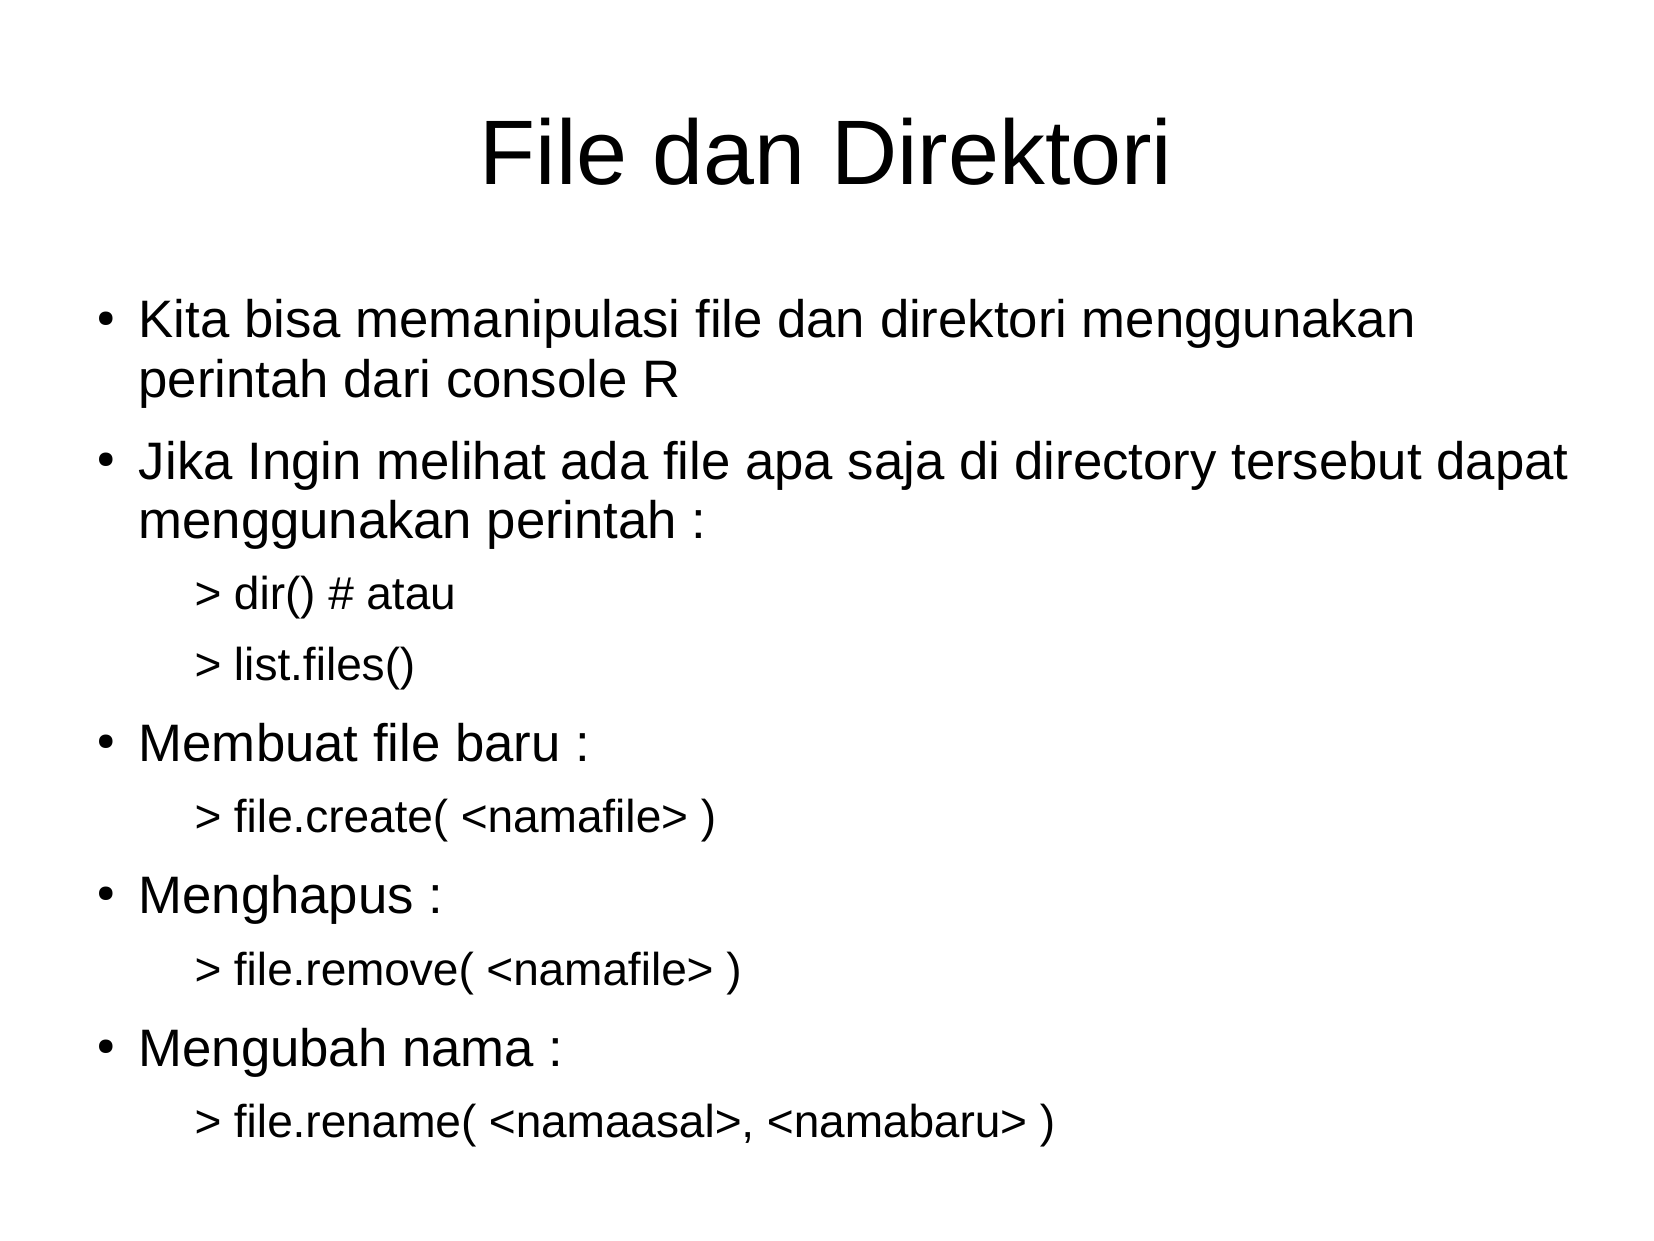

# File dan Direktori
Kita bisa memanipulasi file dan direktori menggunakan perintah dari console R
Jika Ingin melihat ada file apa saja di directory tersebut dapat menggunakan perintah :
> dir() # atau
> list.files()
Membuat file baru :
> file.create( <namafile> )
Menghapus :
> file.remove( <namafile> )
Mengubah nama :
> file.rename( <namaasal>, <namabaru> )